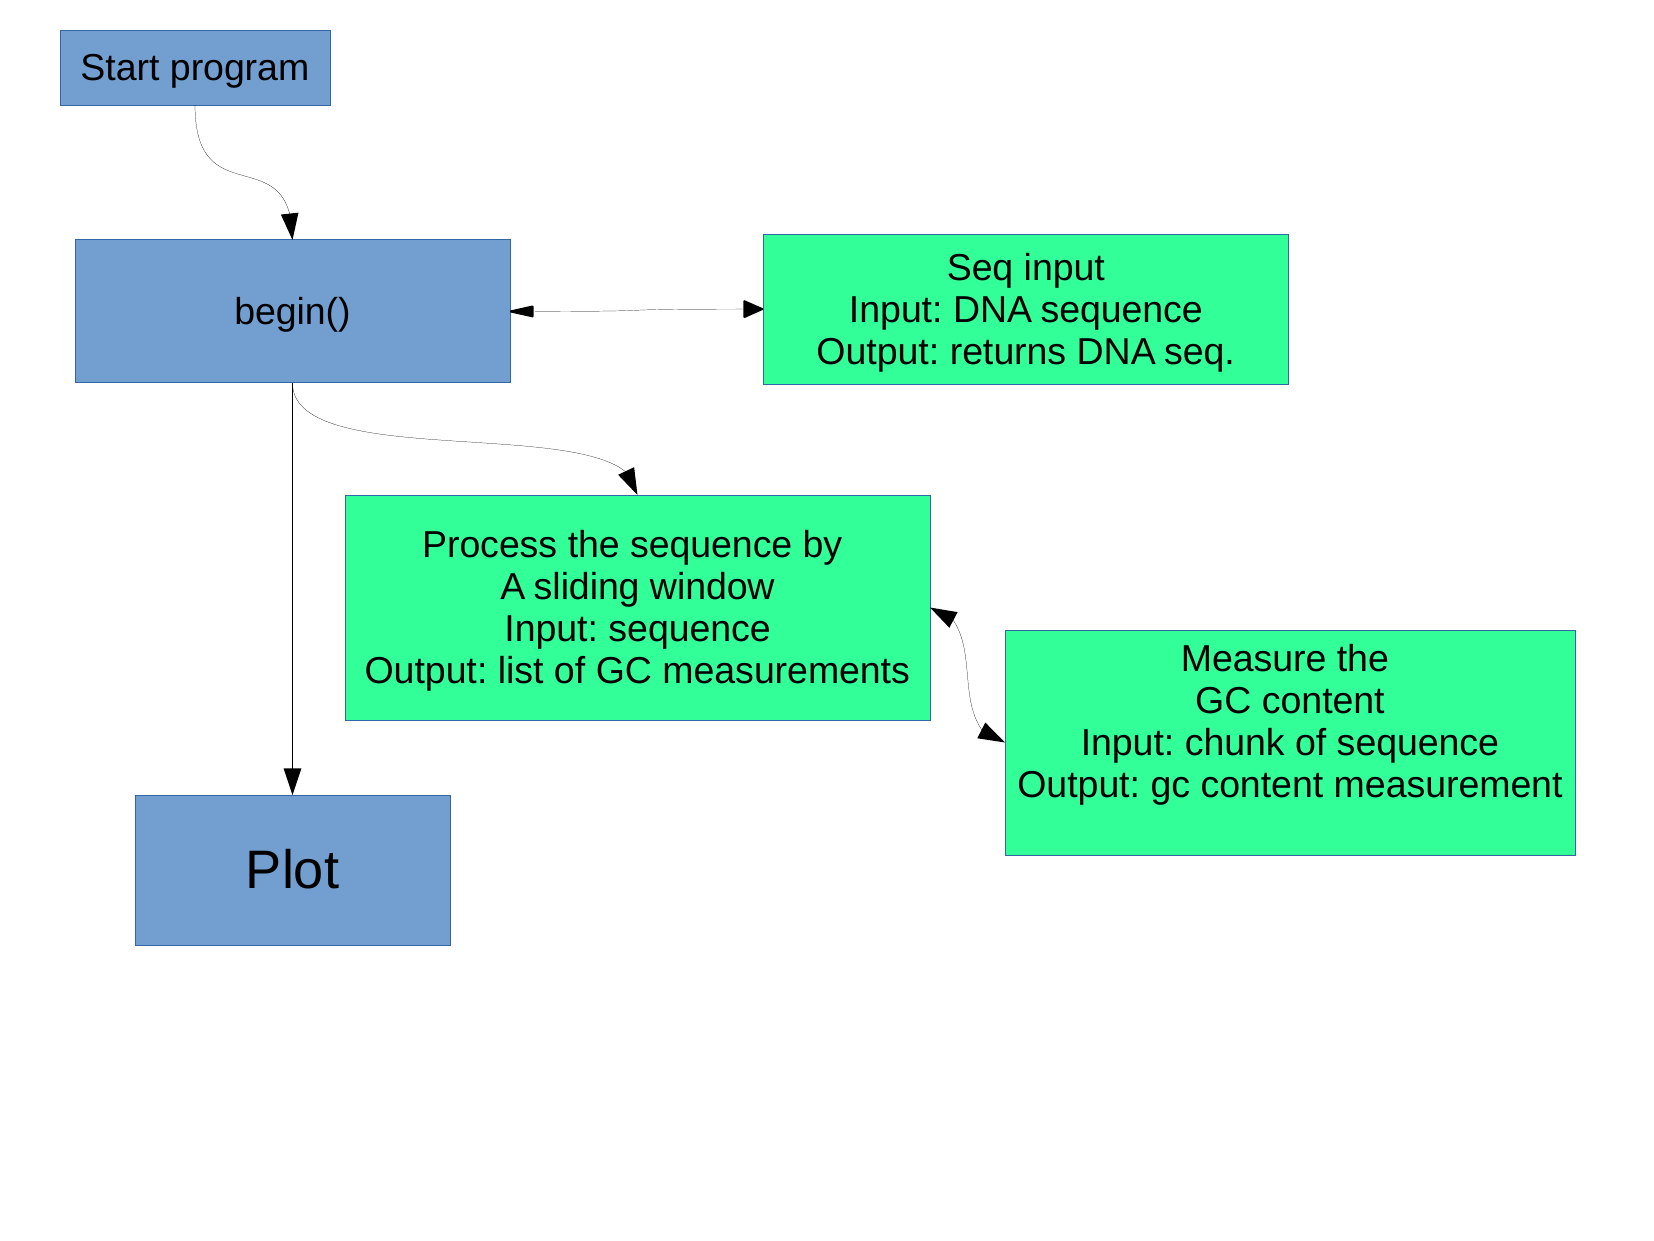

Start program
Seq input
Input: DNA sequence
Output: returns DNA seq.
begin()
Process the sequence by
A sliding window
Input: sequence
Output: list of GC measurements
Measure the
GC content
Input: chunk of sequence
Output: gc content measurement
Plot